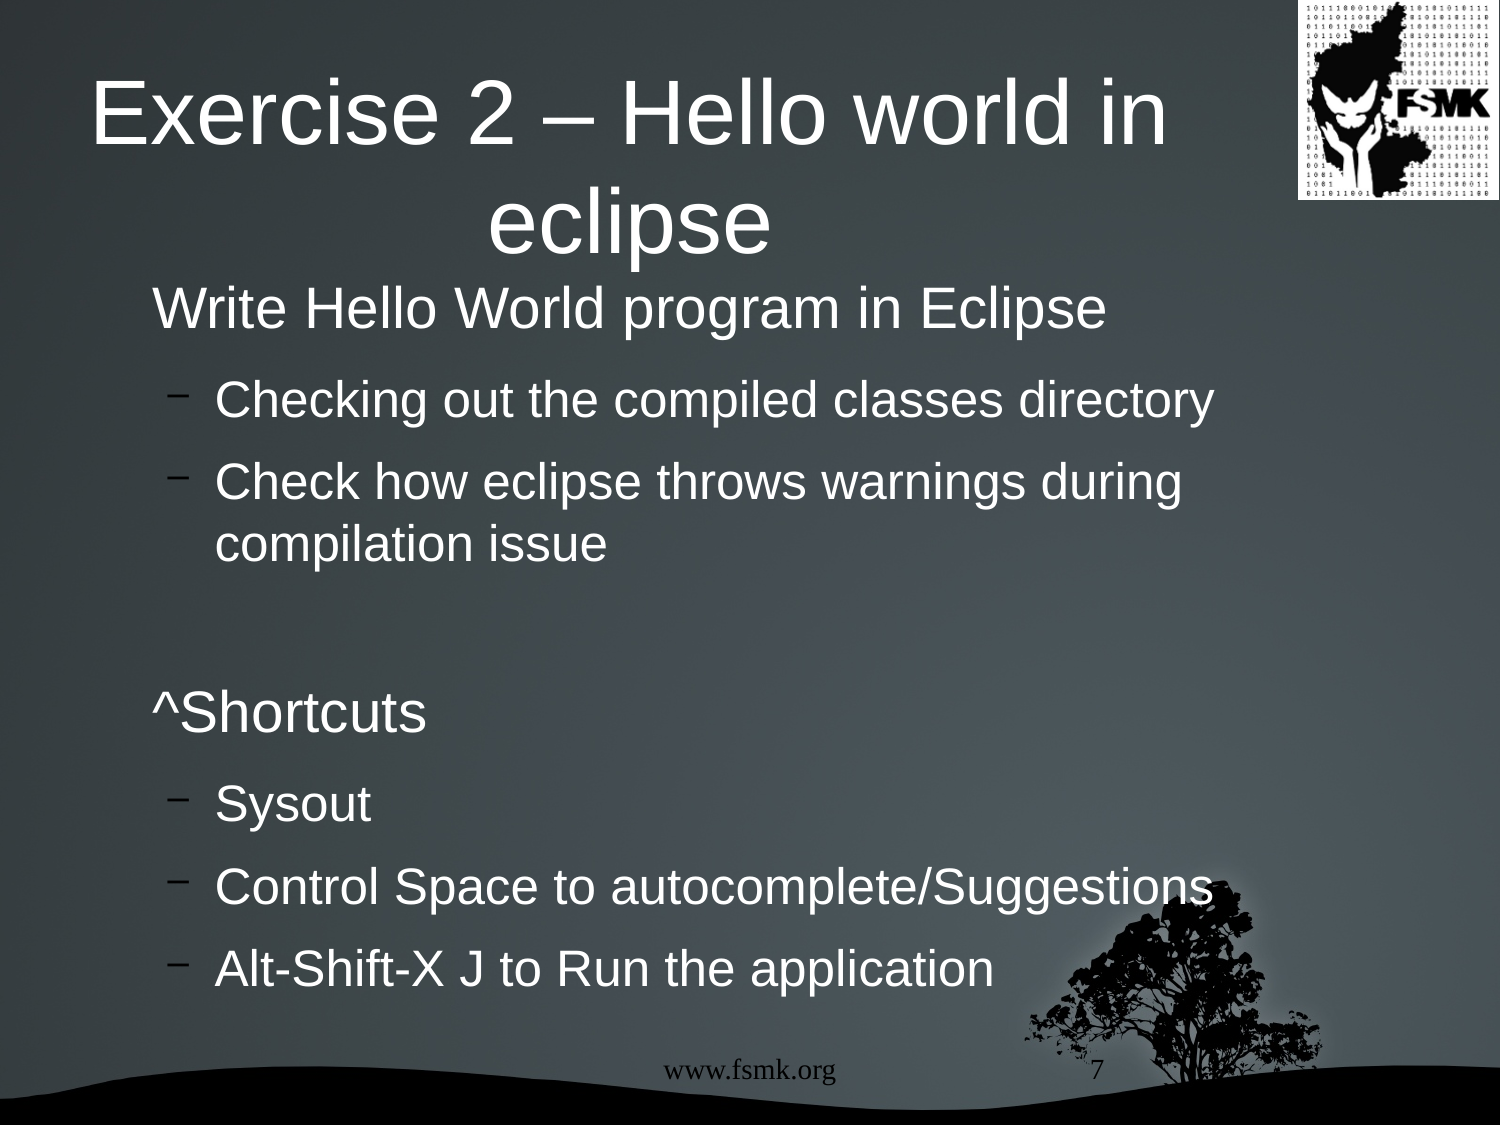

# Exercise 2 – Hello world in eclipse
Write Hello World program in Eclipse
Checking out the compiled classes directory
Check how eclipse throws warnings during compilation issue
^Shortcuts
Sysout
Control Space to autocomplete/Suggestions
Alt-Shift-X J to Run the application
www.fsmk.org